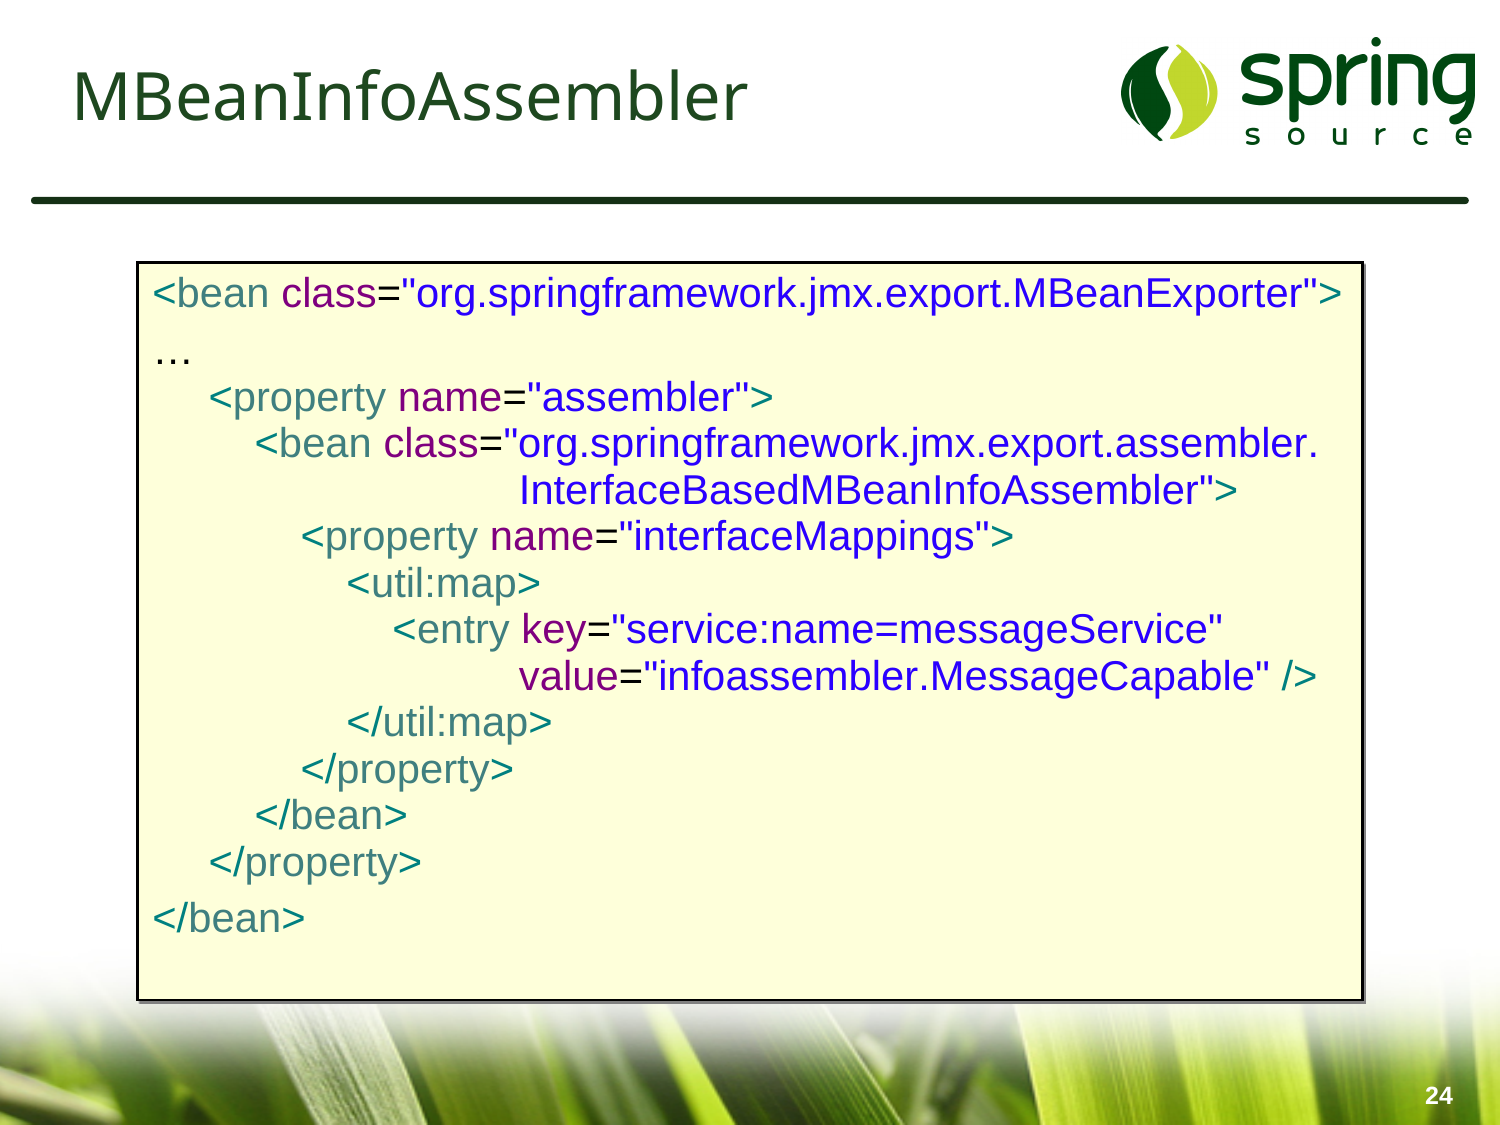

# MBeanInfoAssembler
<bean class="org.springframework.jmx.export.MBeanExporter">
…
<property name="assembler">
 <bean class="org.springframework.jmx.export.assembler.
 InterfaceBasedMBeanInfoAssembler">
 <property name="interfaceMappings">
 <util:map>
 <entry key="service:name=messageService"
 value="infoassembler.MessageCapable" />
 </util:map>
 </property>
 </bean>
</property>
</bean>